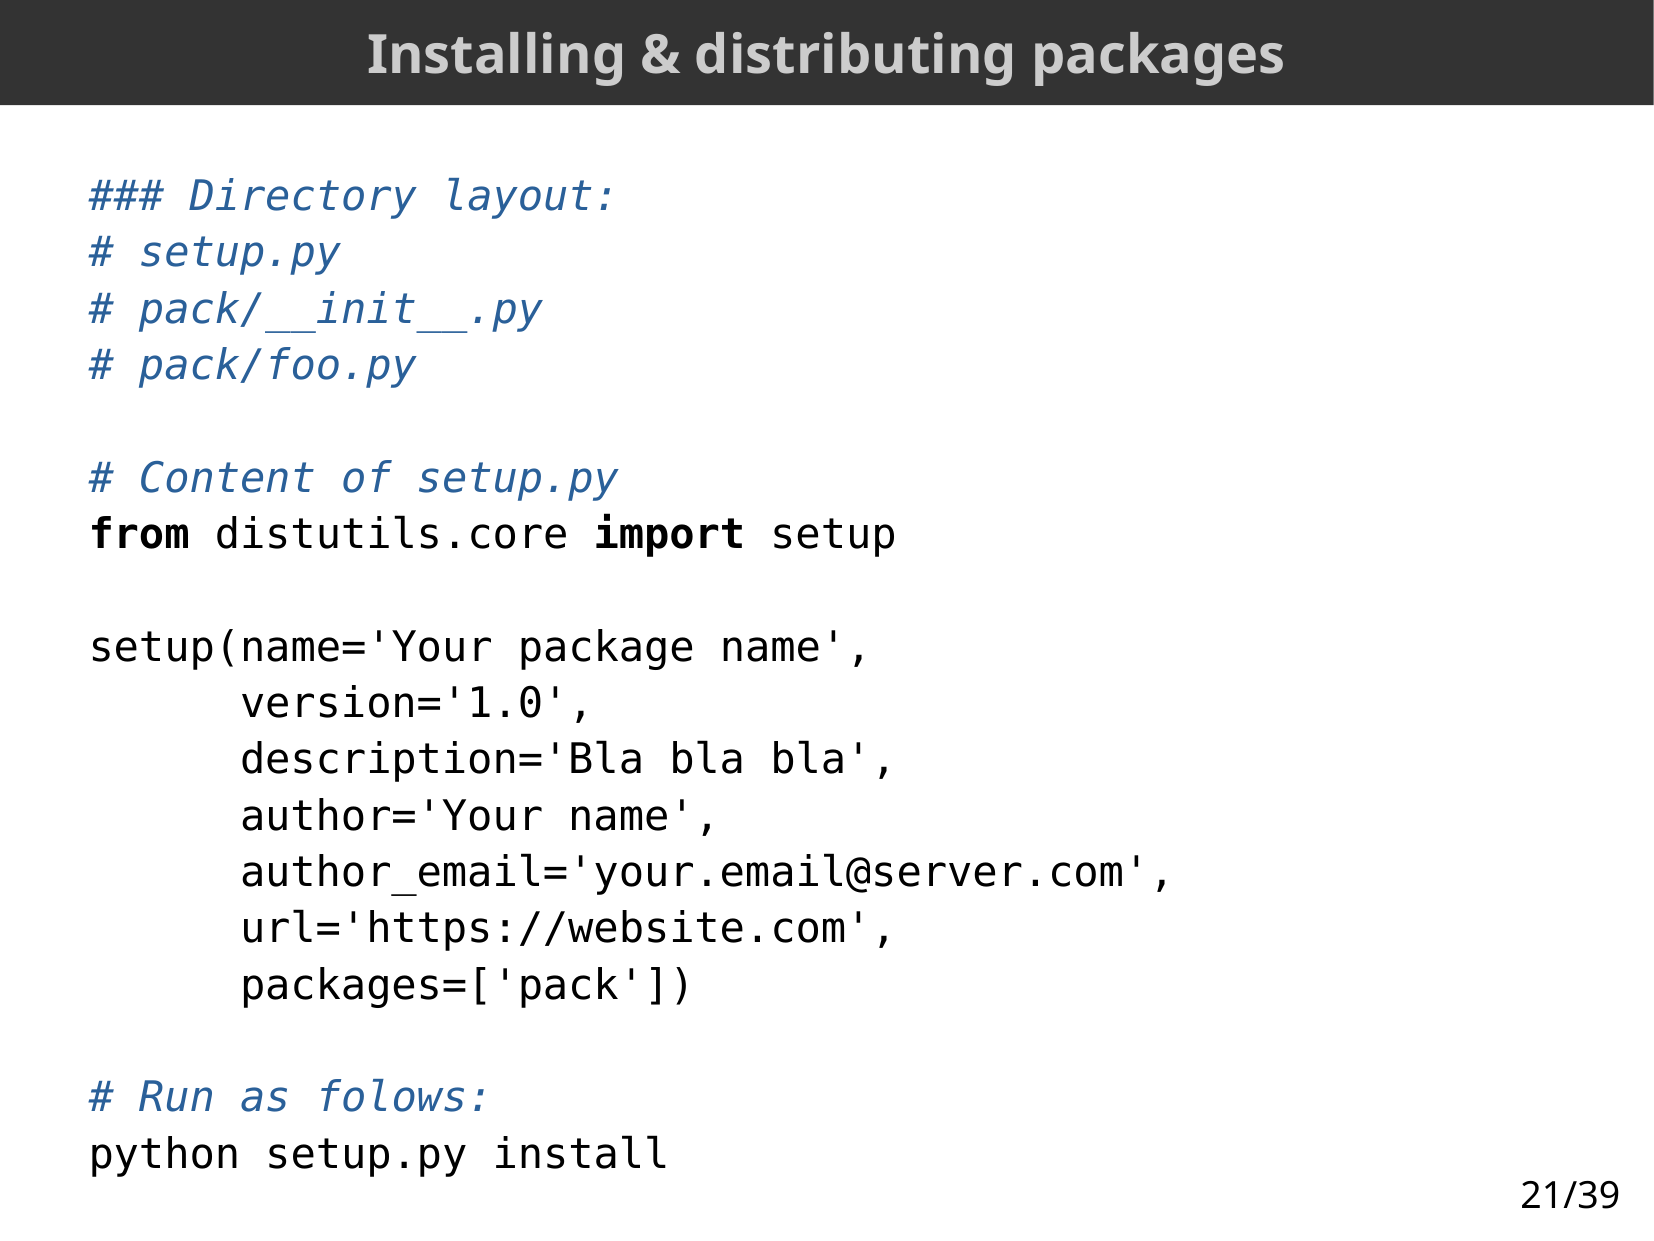

# Installing & distributing packages
### Directory layout:
# setup.py
# pack/__init__.py
# pack/foo.py
# Content of setup.py
from distutils.core import setup
setup(name='Your package name',
 version='1.0',
 description='Bla bla bla',
 author='Your name',
 author_email='your.email@server.com',
 url='https://website.com',
 packages=['pack'])
# Run as folows:
python setup.py install